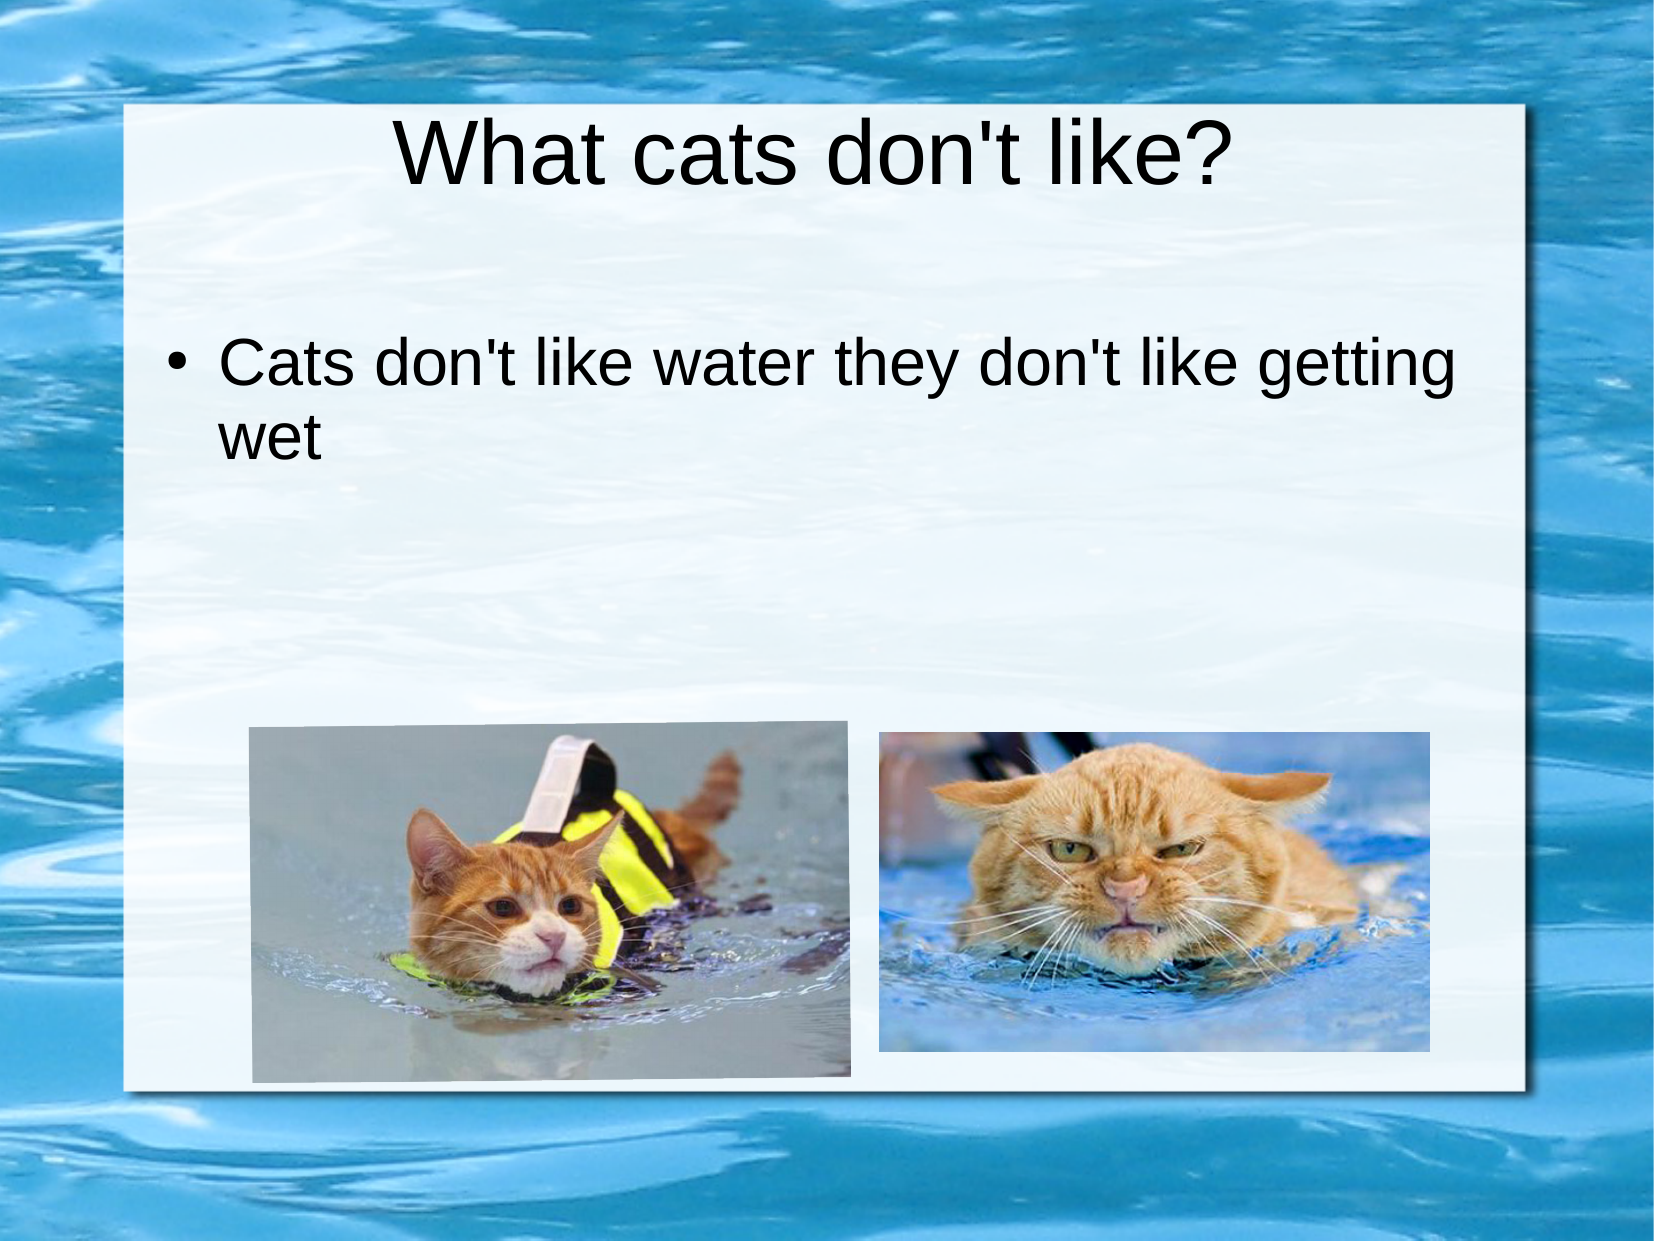

# What cats don't like?
Cats don't like water they don't like getting wet